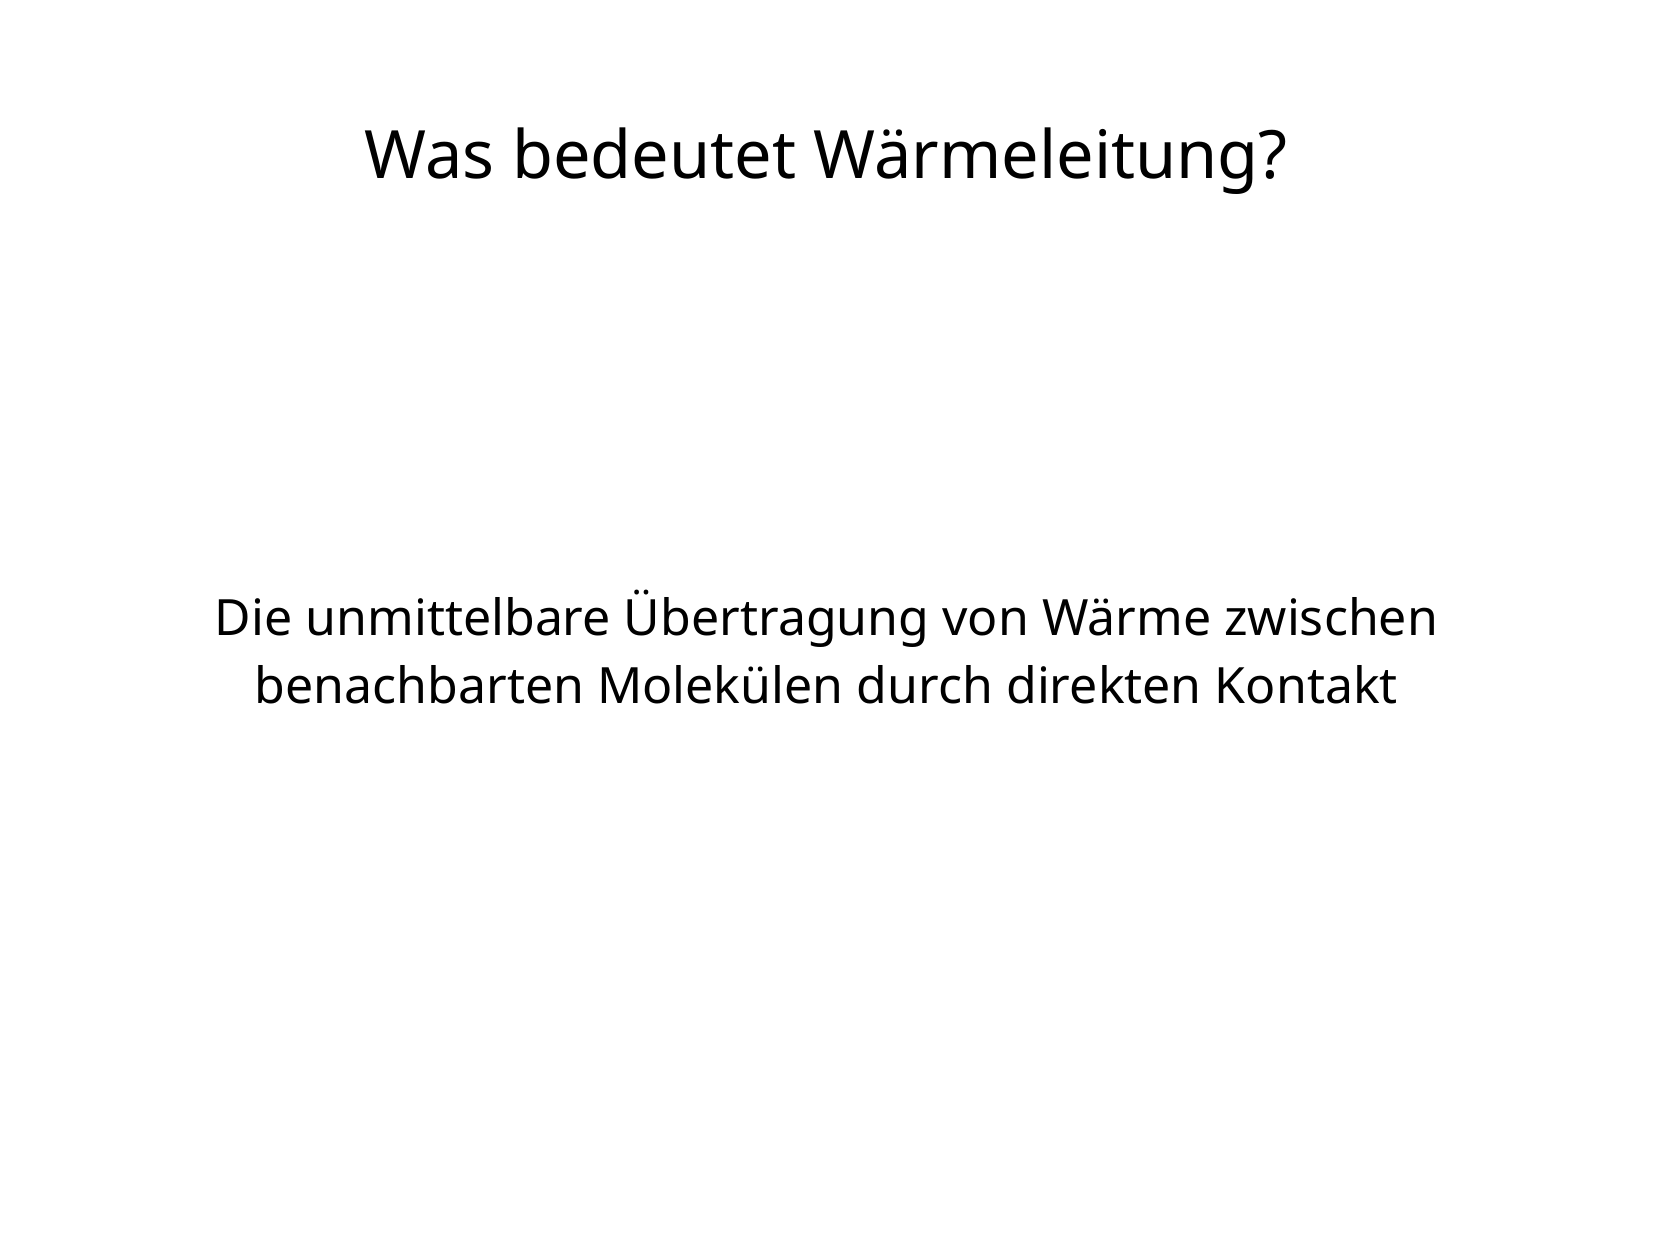

# Was bedeutet Wärmeleitung?
Die unmittelbare Übertragung von Wärme zwischen benachbarten Molekülen durch direkten Kontakt